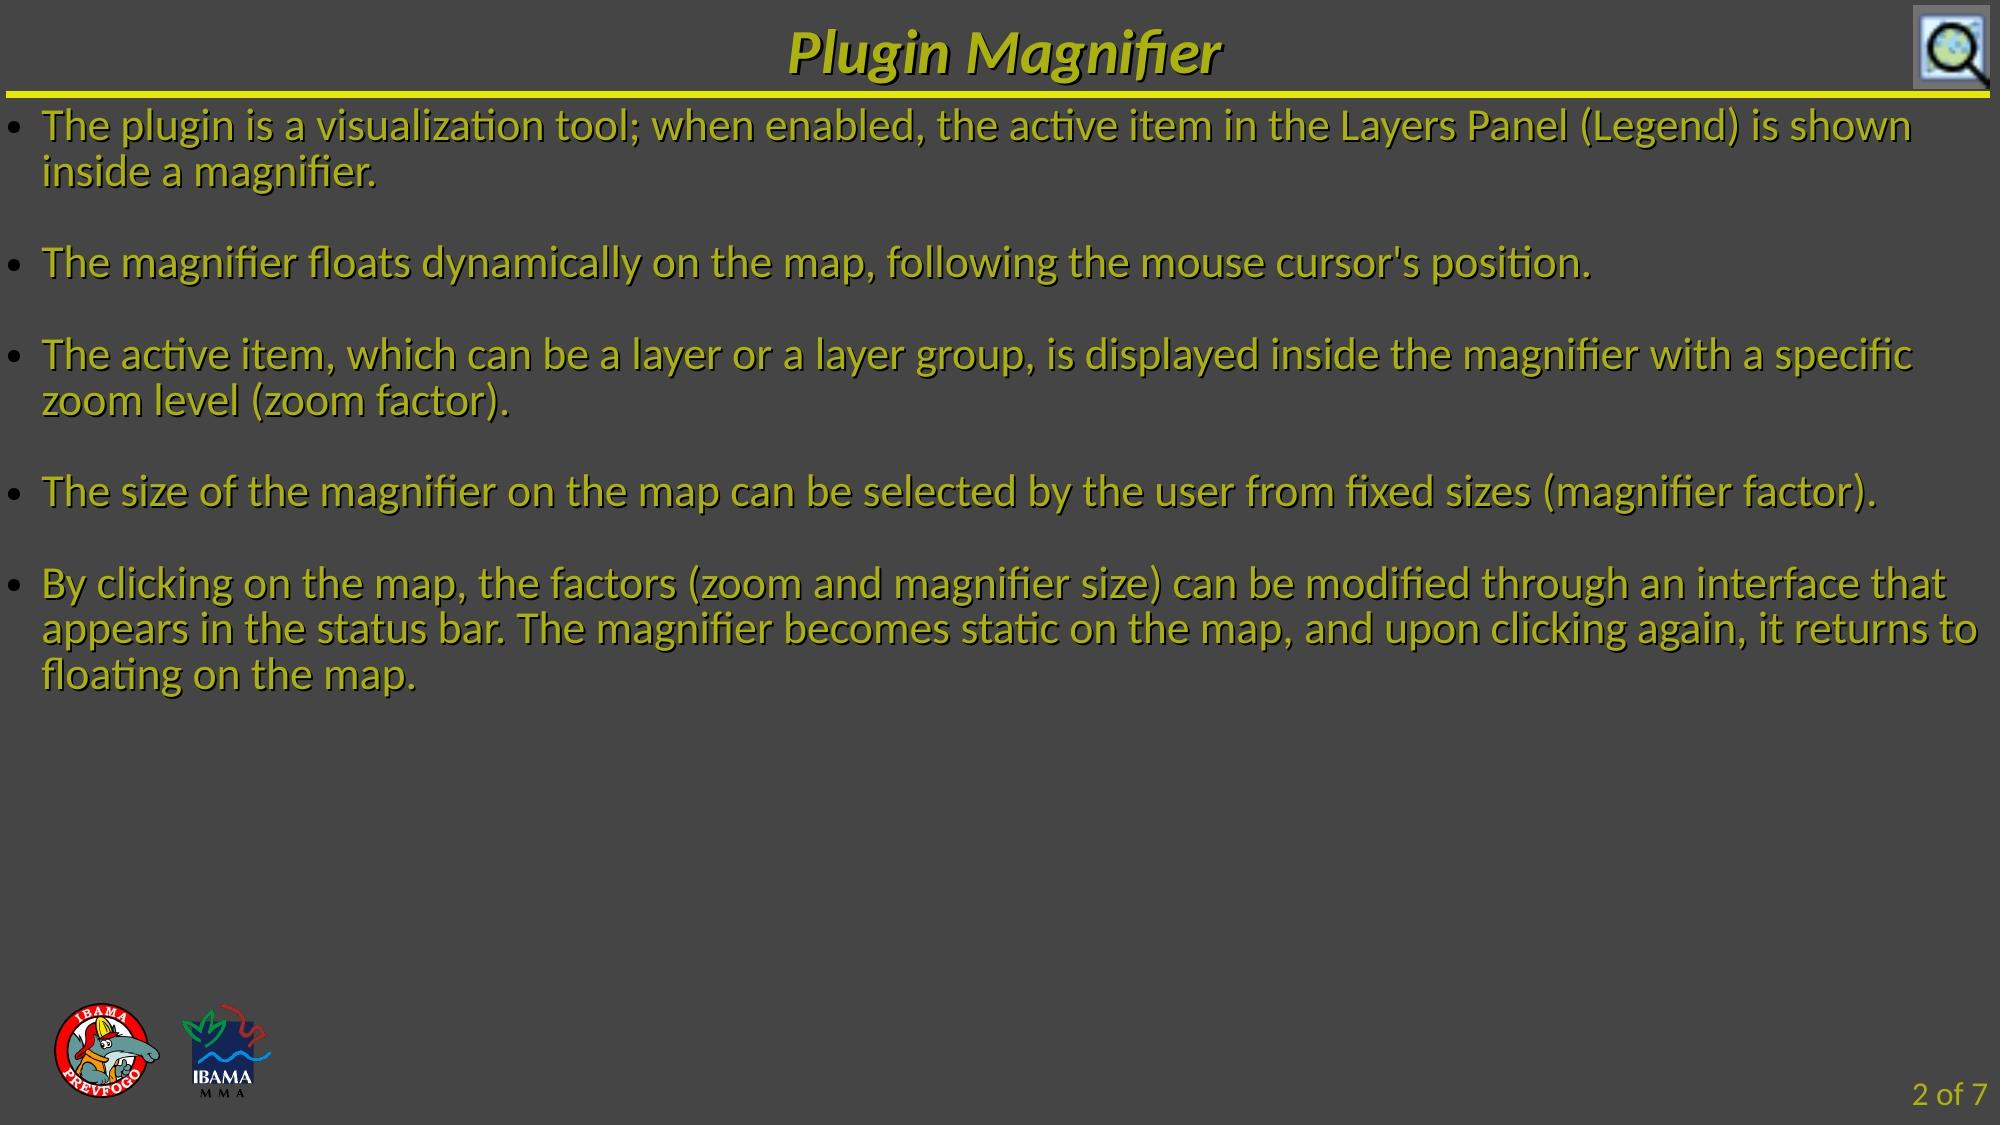

# Plugin Magnifier
The plugin is a visualization tool; when enabled, the active item in the Layers Panel (Legend) is shown inside a magnifier.
The magnifier floats dynamically on the map, following the mouse cursor's position.
The active item, which can be a layer or a layer group, is displayed inside the magnifier with a specific zoom level (zoom factor).
The size of the magnifier on the map can be selected by the user from fixed sizes (magnifier factor).
By clicking on the map, the factors (zoom and magnifier size) can be modified through an interface that appears in the status bar. The magnifier becomes static on the map, and upon clicking again, it returns to floating on the map.
 of 7